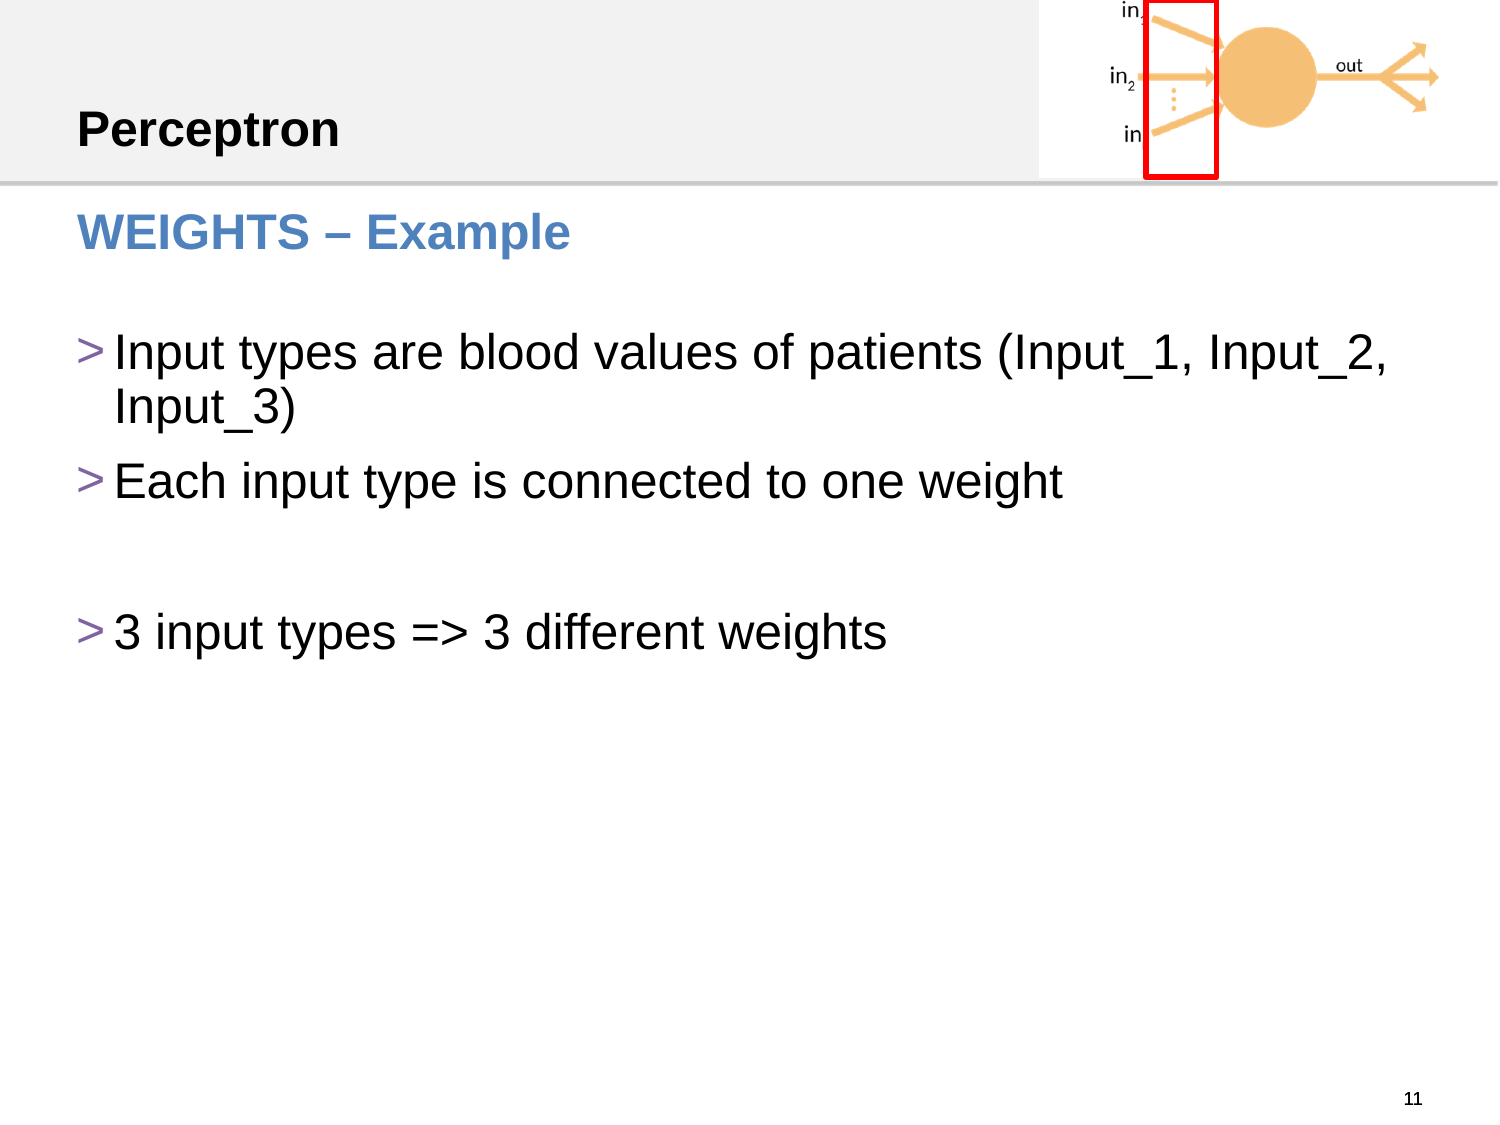

Perceptron
WEIGHTS – Example
# Input types are blood values of patients (Input_1, Input_2, Input_3)
Each input type is connected to one weight
3 input types => 3 different weights